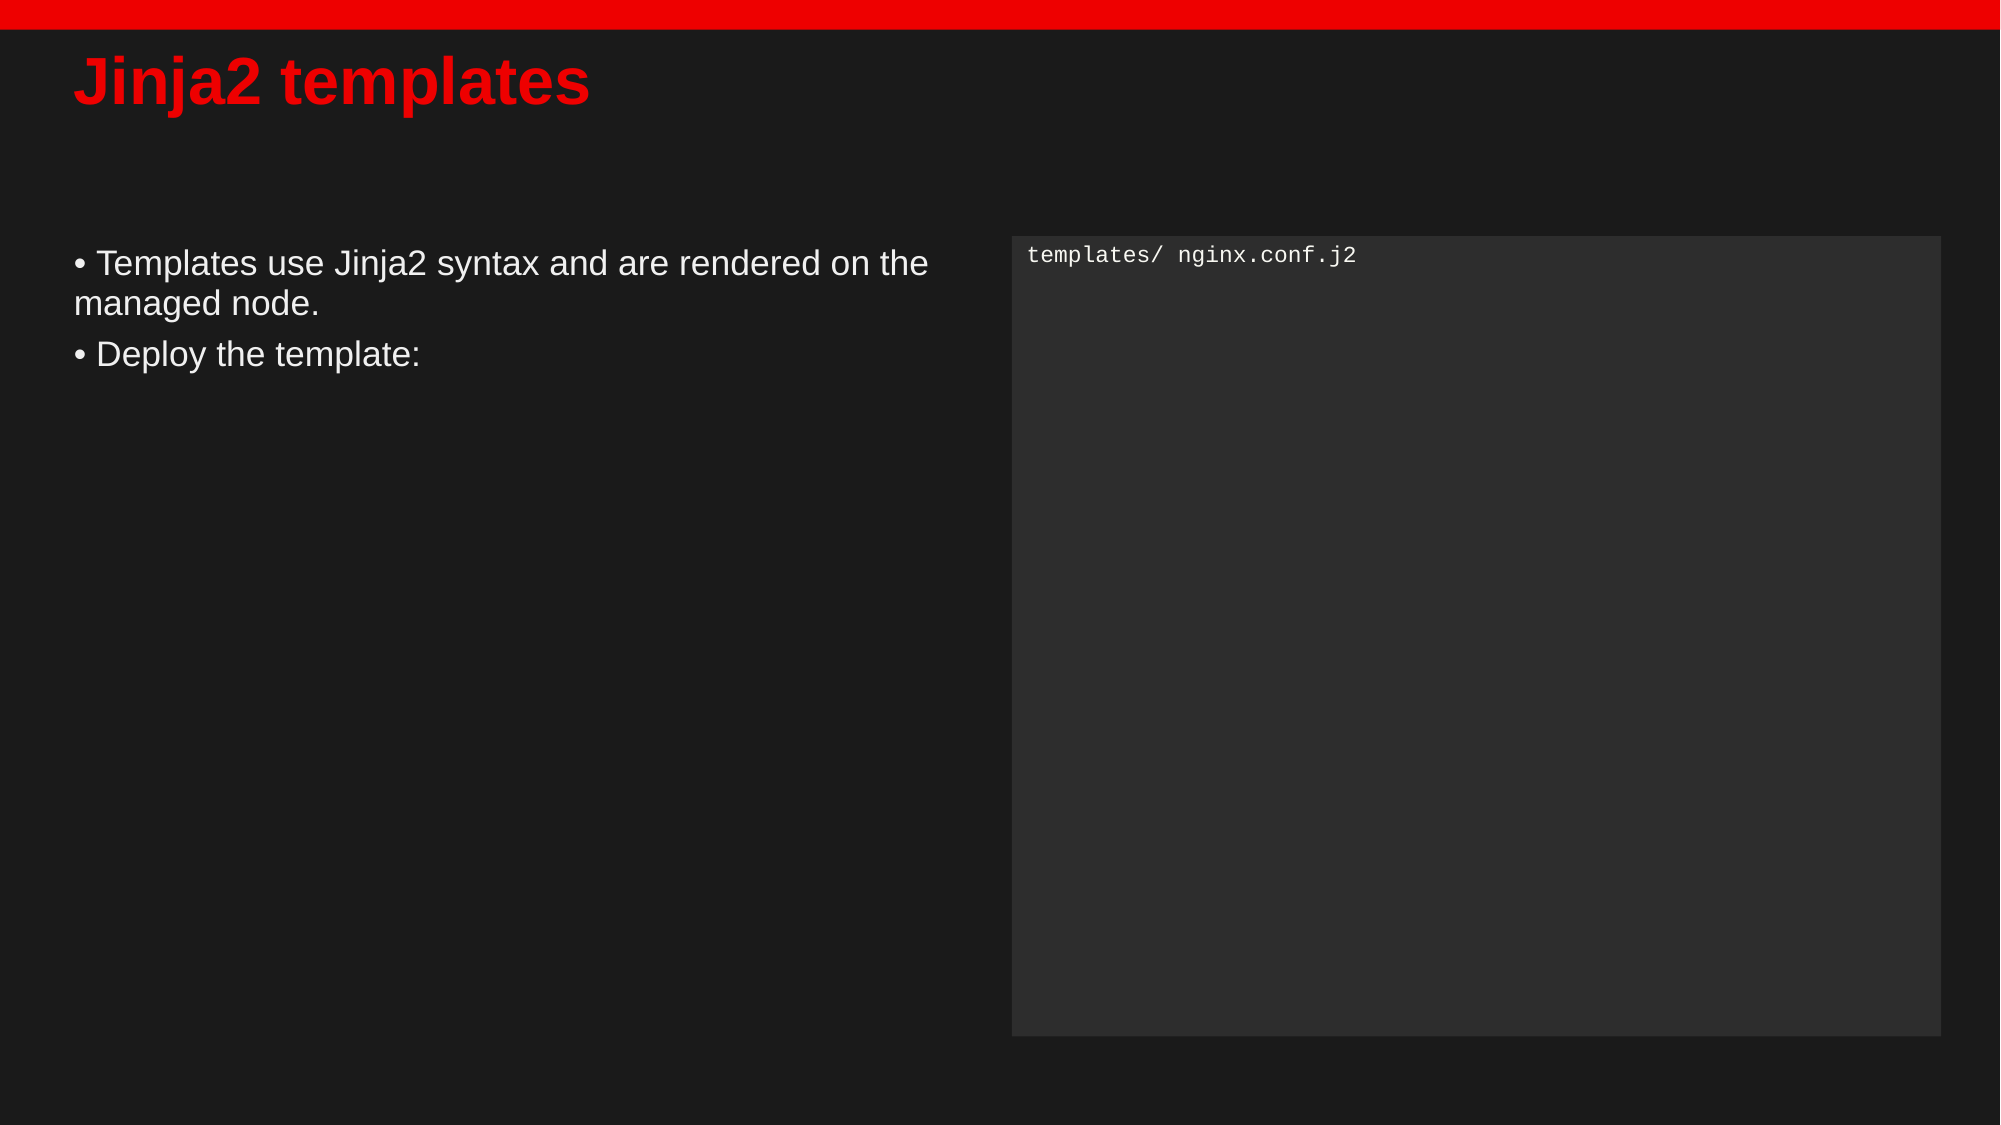

Jinja2 templates
• Templates use Jinja2 syntax and are rendered on the managed node.
• Deploy the template:
templates/ nginx.conf.j2